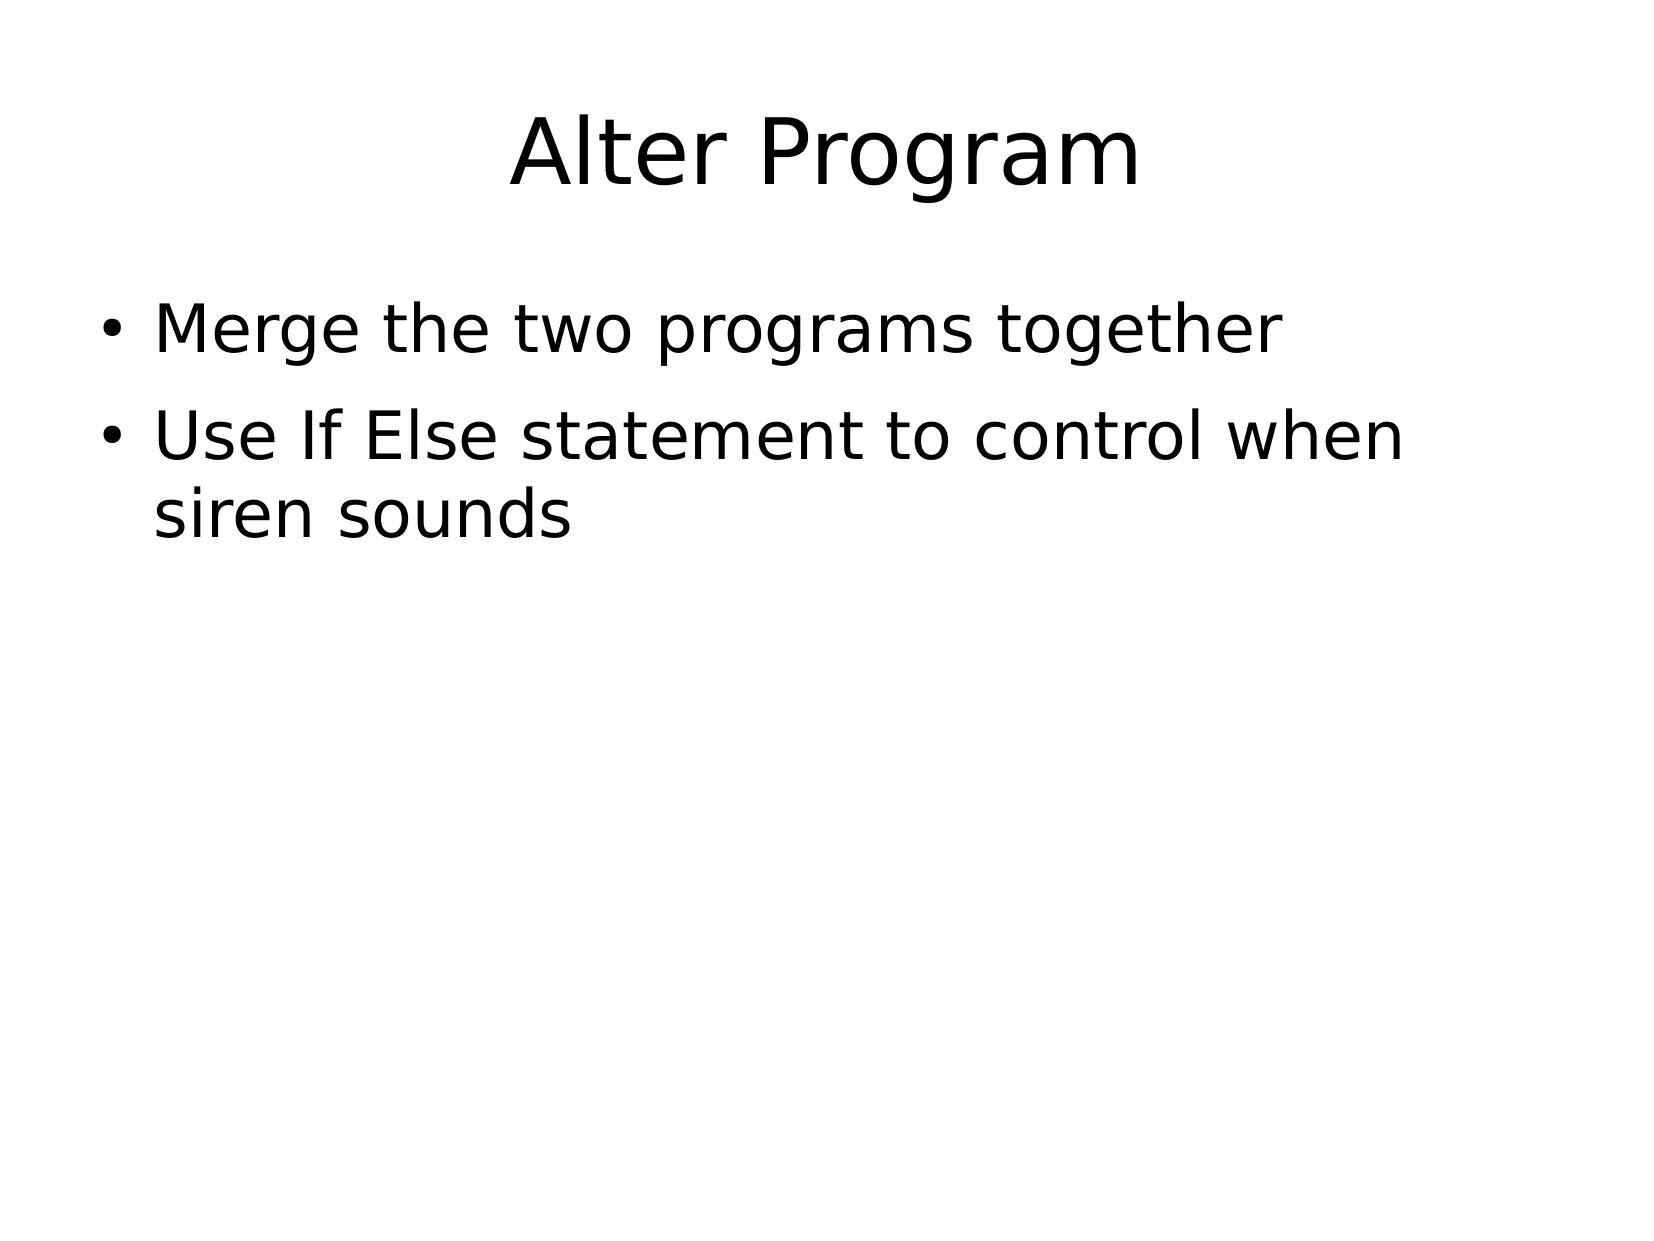

# Alter Program
Merge the two programs together
Use If Else statement to control when siren sounds